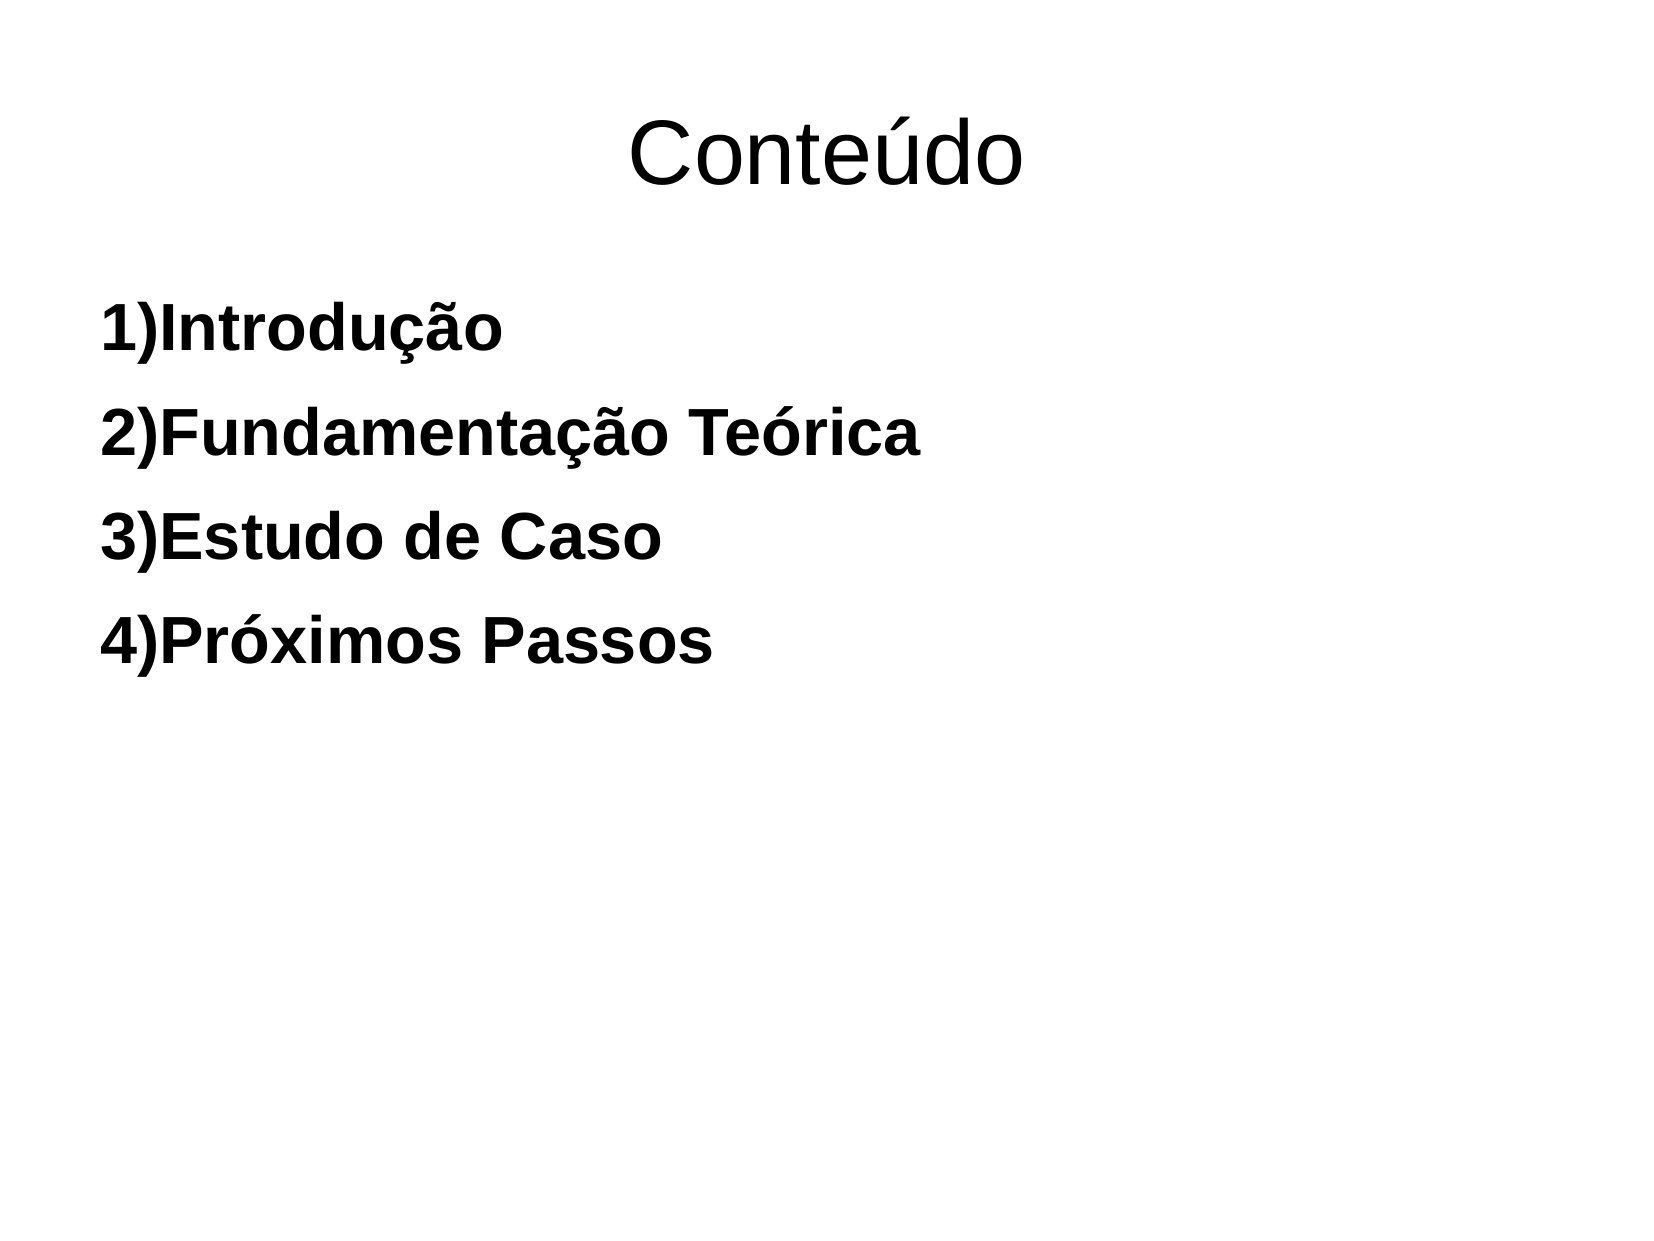

# Conteúdo
Introdução
Fundamentação Teórica
Estudo de Caso
Próximos Passos